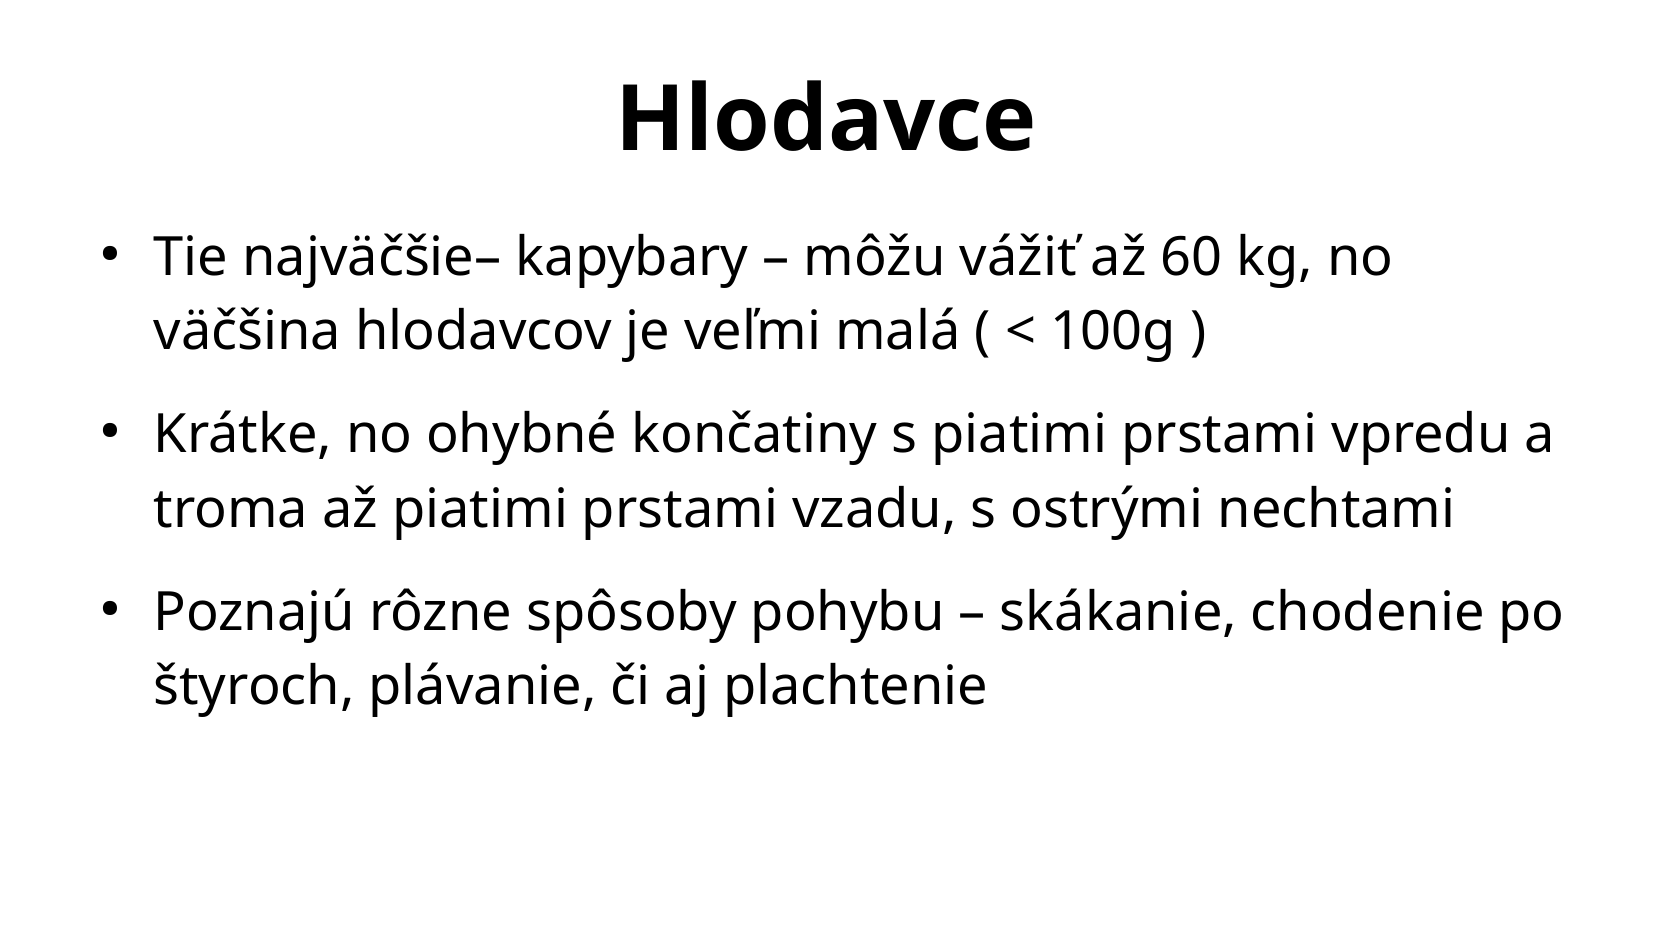

# Hlodavce
Tie najväčšie– kapybary – môžu vážiť až 60 kg, no väčšina hlodavcov je veľmi malá ( < 100g )
Krátke, no ohybné končatiny s piatimi prstami vpredu a troma až piatimi prstami vzadu, s ostrými nechtami
Poznajú rôzne spôsoby pohybu – skákanie, chodenie po štyroch, plávanie, či aj plachtenie